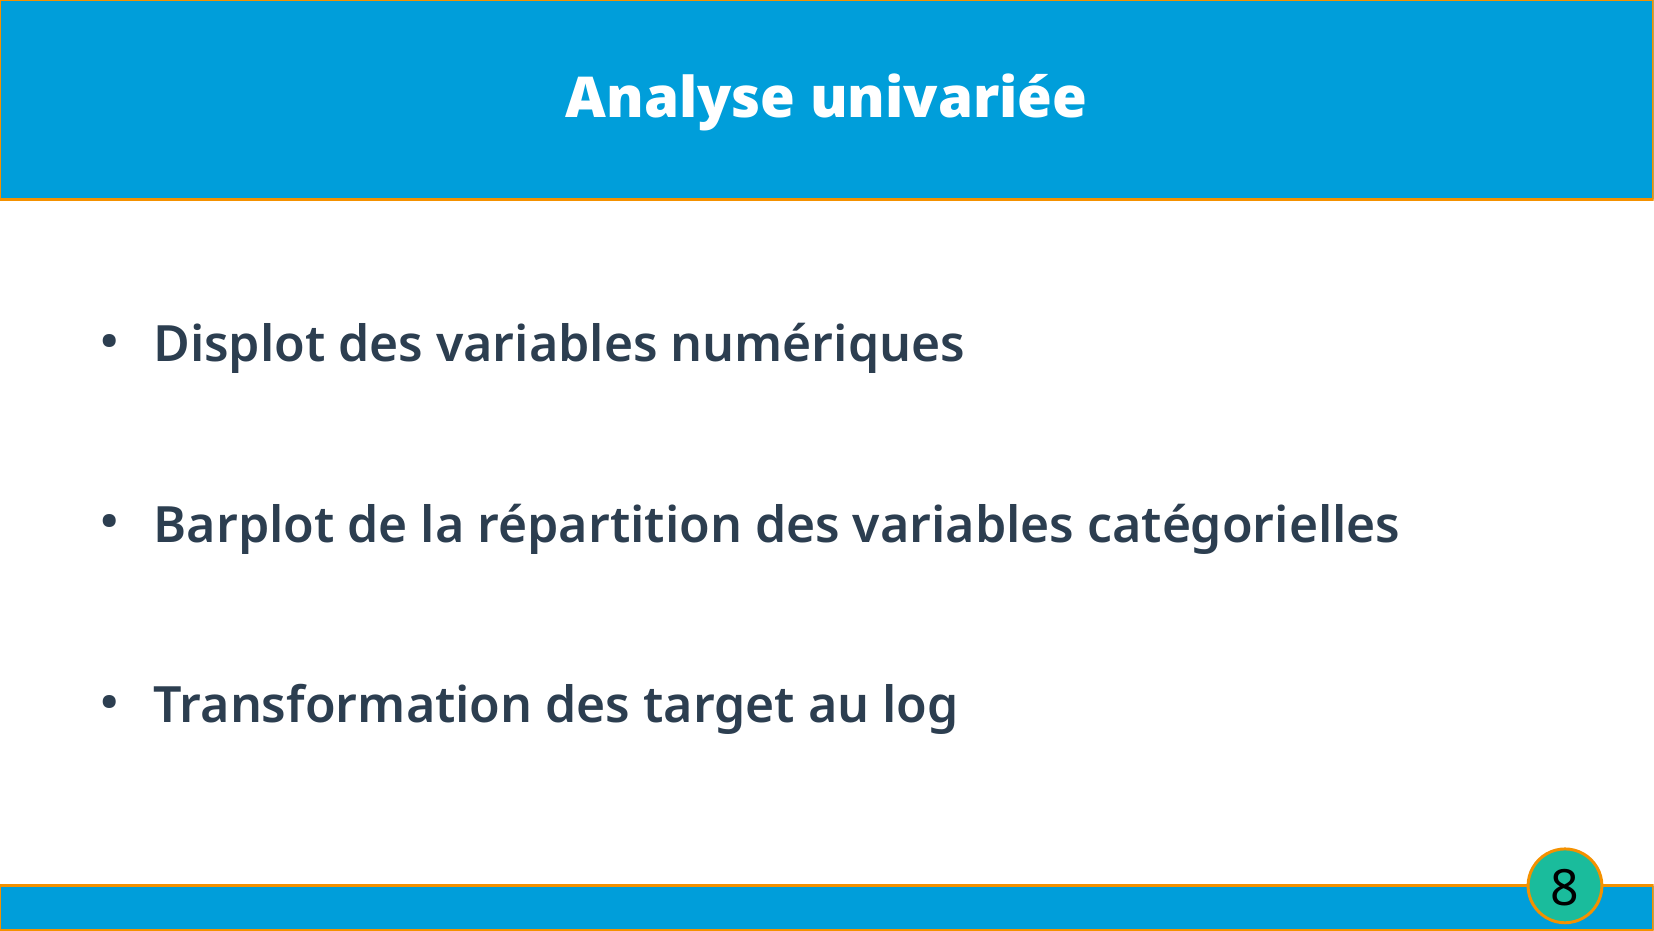

# Analyse univariée
Displot des variables numériques
Barplot de la répartition des variables catégorielles
Transformation des target au log